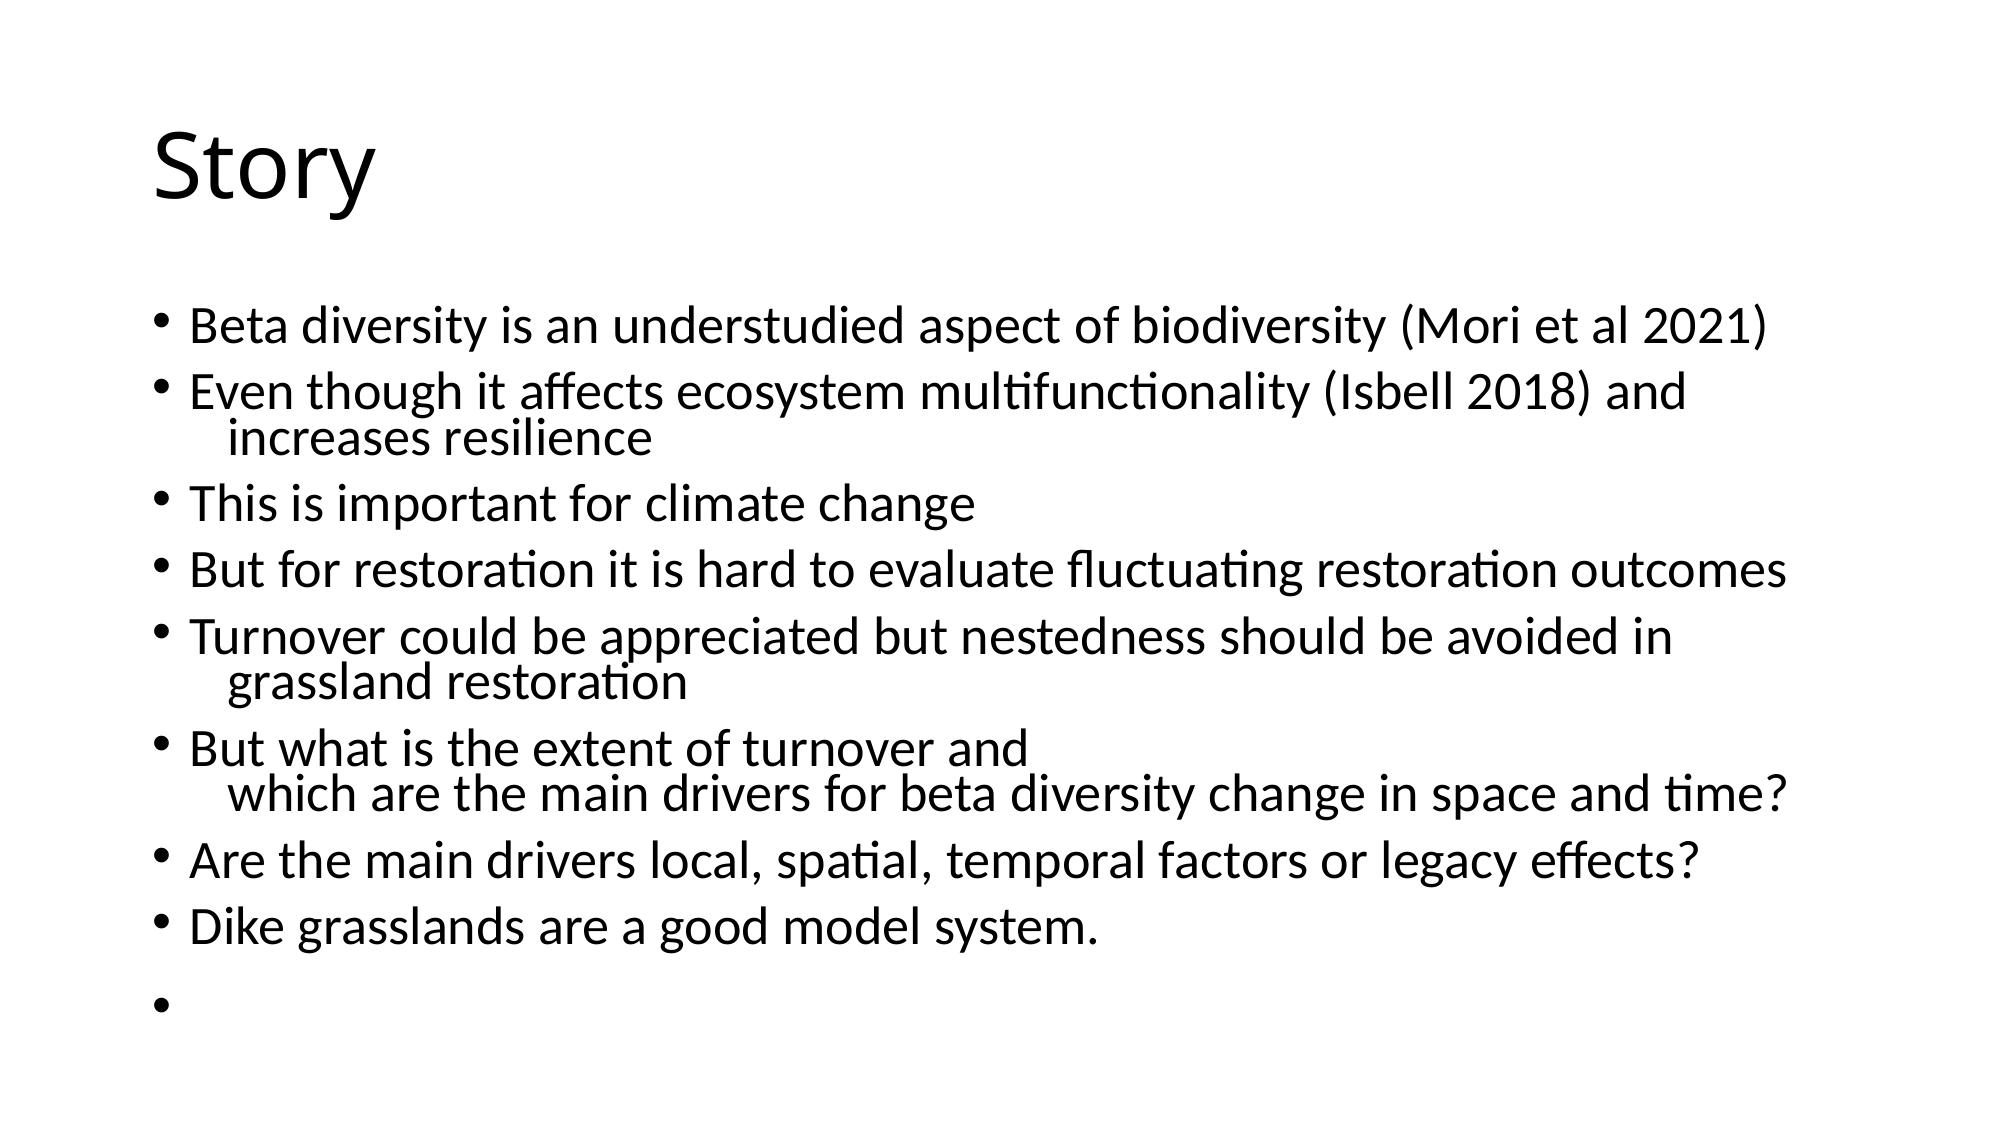

# Story
Beta diversity is an understudied aspect of biodiversity (Mori et al 2021)
Even though it affects ecosystem multifunctionality (Isbell 2018) and increases resilience
This is important for climate change
But for restoration it is hard to evaluate fluctuating restoration outcomes
Turnover could be appreciated but nestedness should be avoided in grassland restoration
But what is the extent of turnover and
which are the main drivers for beta diversity change in space and time?
Are the main drivers local, spatial, temporal factors or legacy effects?
Dike grasslands are a good model system.